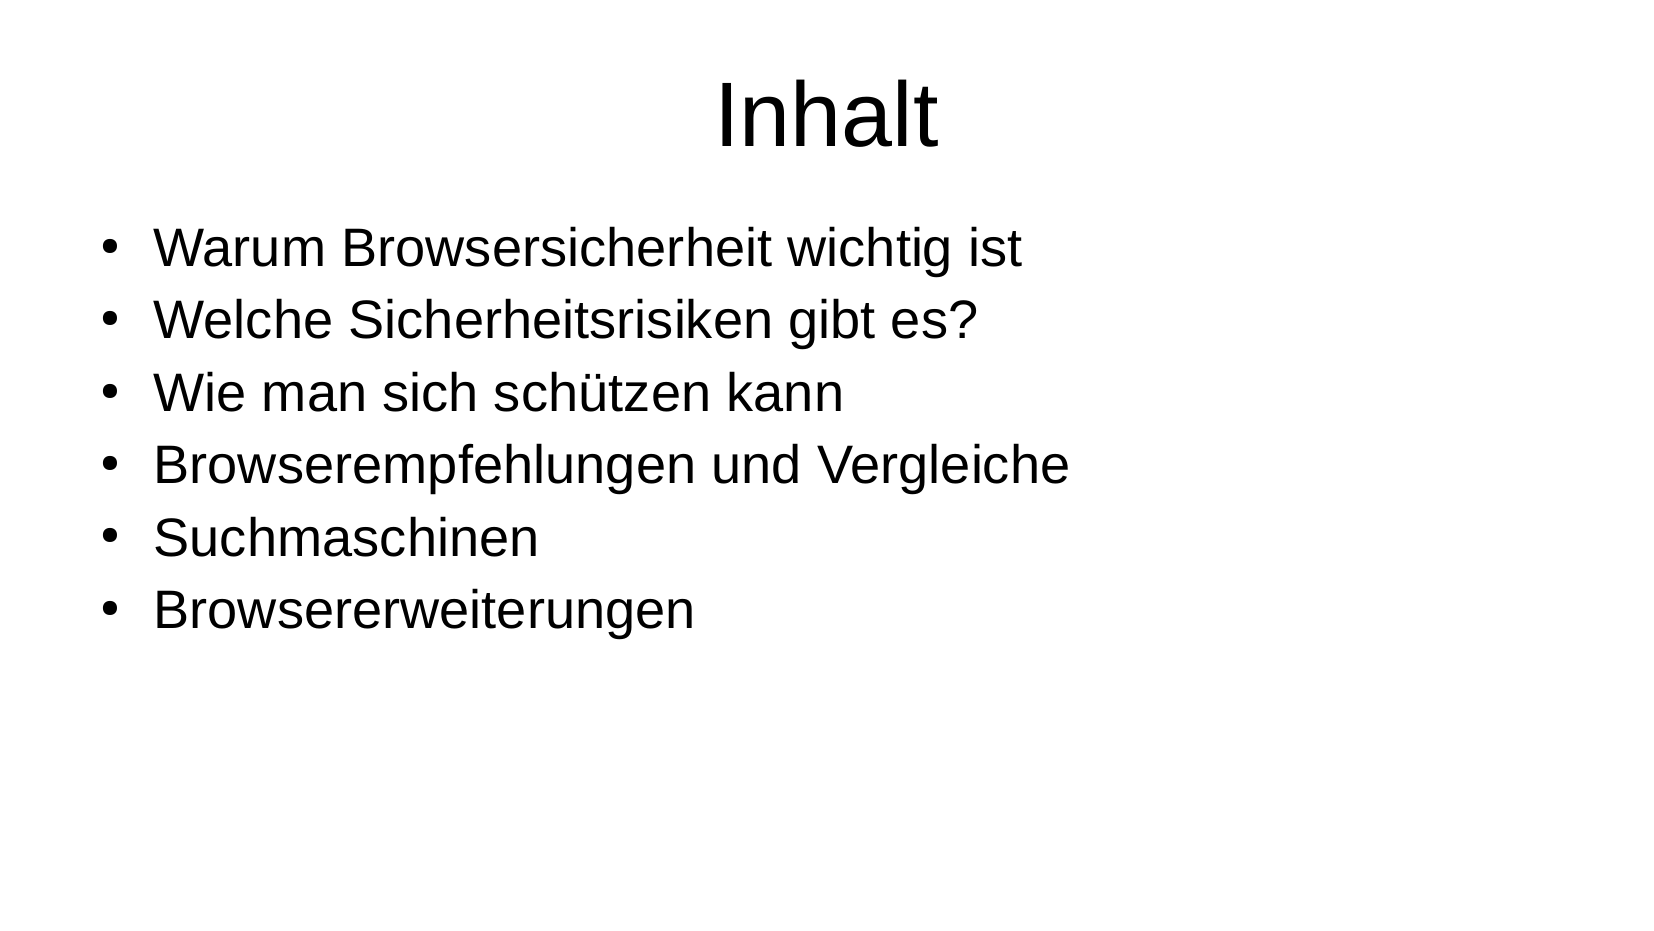

# Inhalt
Warum Browsersicherheit wichtig ist
Welche Sicherheitsrisiken gibt es?
Wie man sich schützen kann
Browserempfehlungen und Vergleiche
Suchmaschinen
Browsererweiterungen